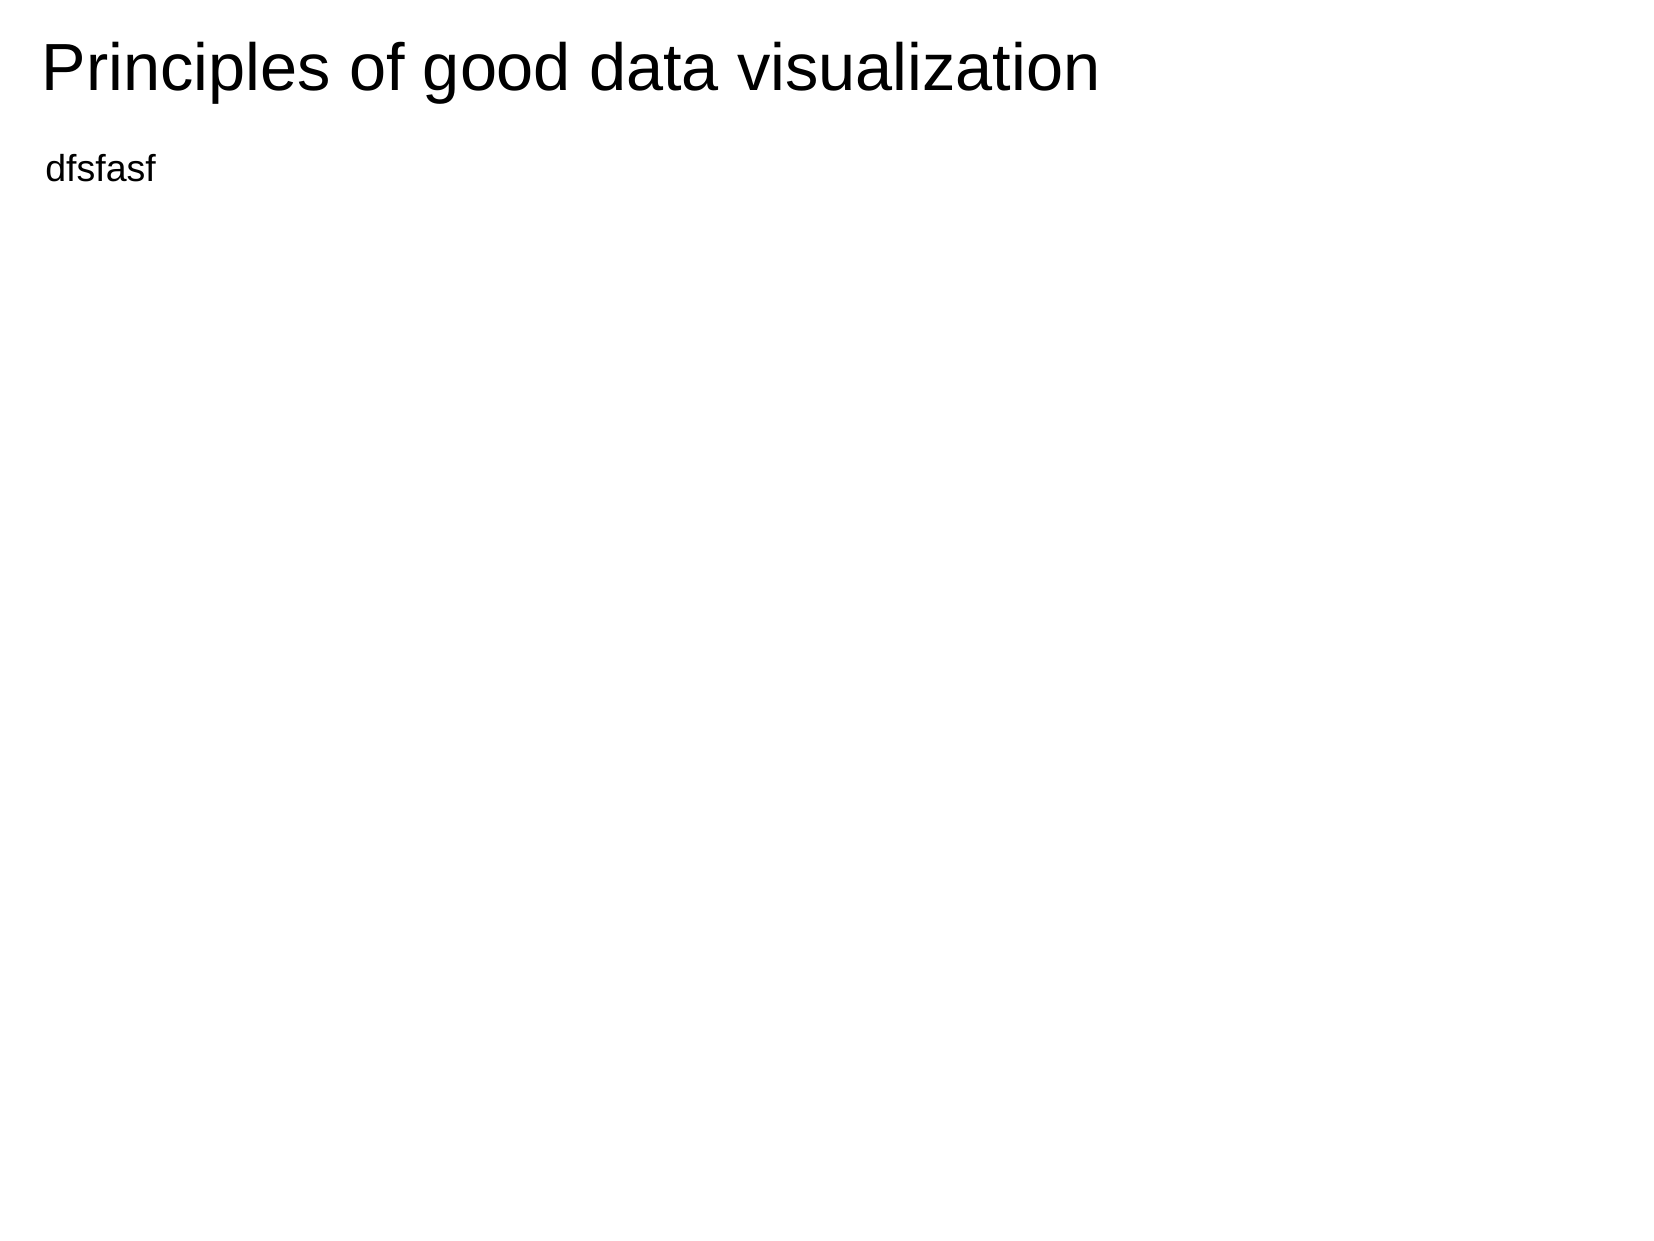

# Principles of good data visualization
dfsfasf